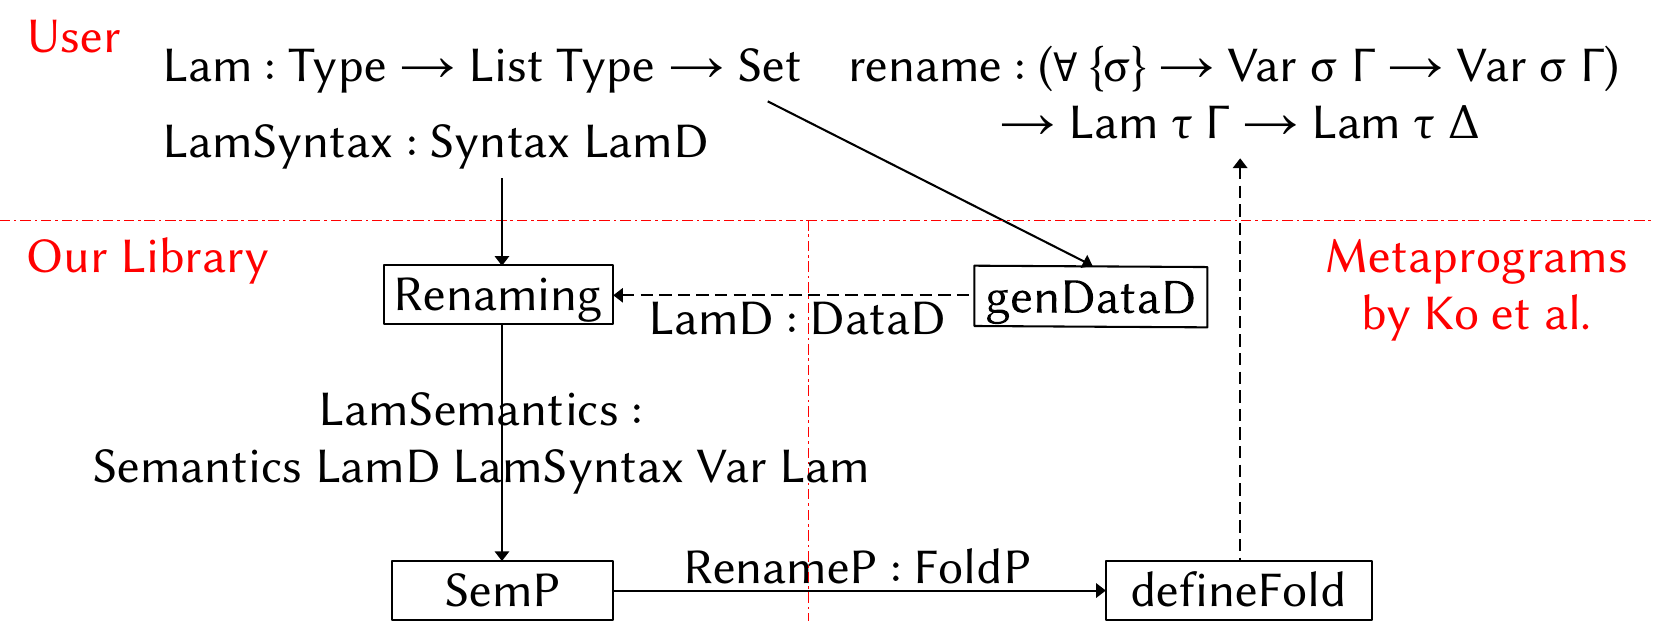

User
Lam : Type → List Type → Set
rename : (∀ {σ} → Var σ Γ → Var σ Γ)
→ Lam τ Γ → Lam τ Δ
LamSyntax : Syntax LamD
Metaprograms by Ko et al.
Our Library
Renaming
genDataD
LamD : DataD
LamSemantics :
Semantics LamD LamSyntax Var Lam
RenameP : FoldP
SemP
defineFold